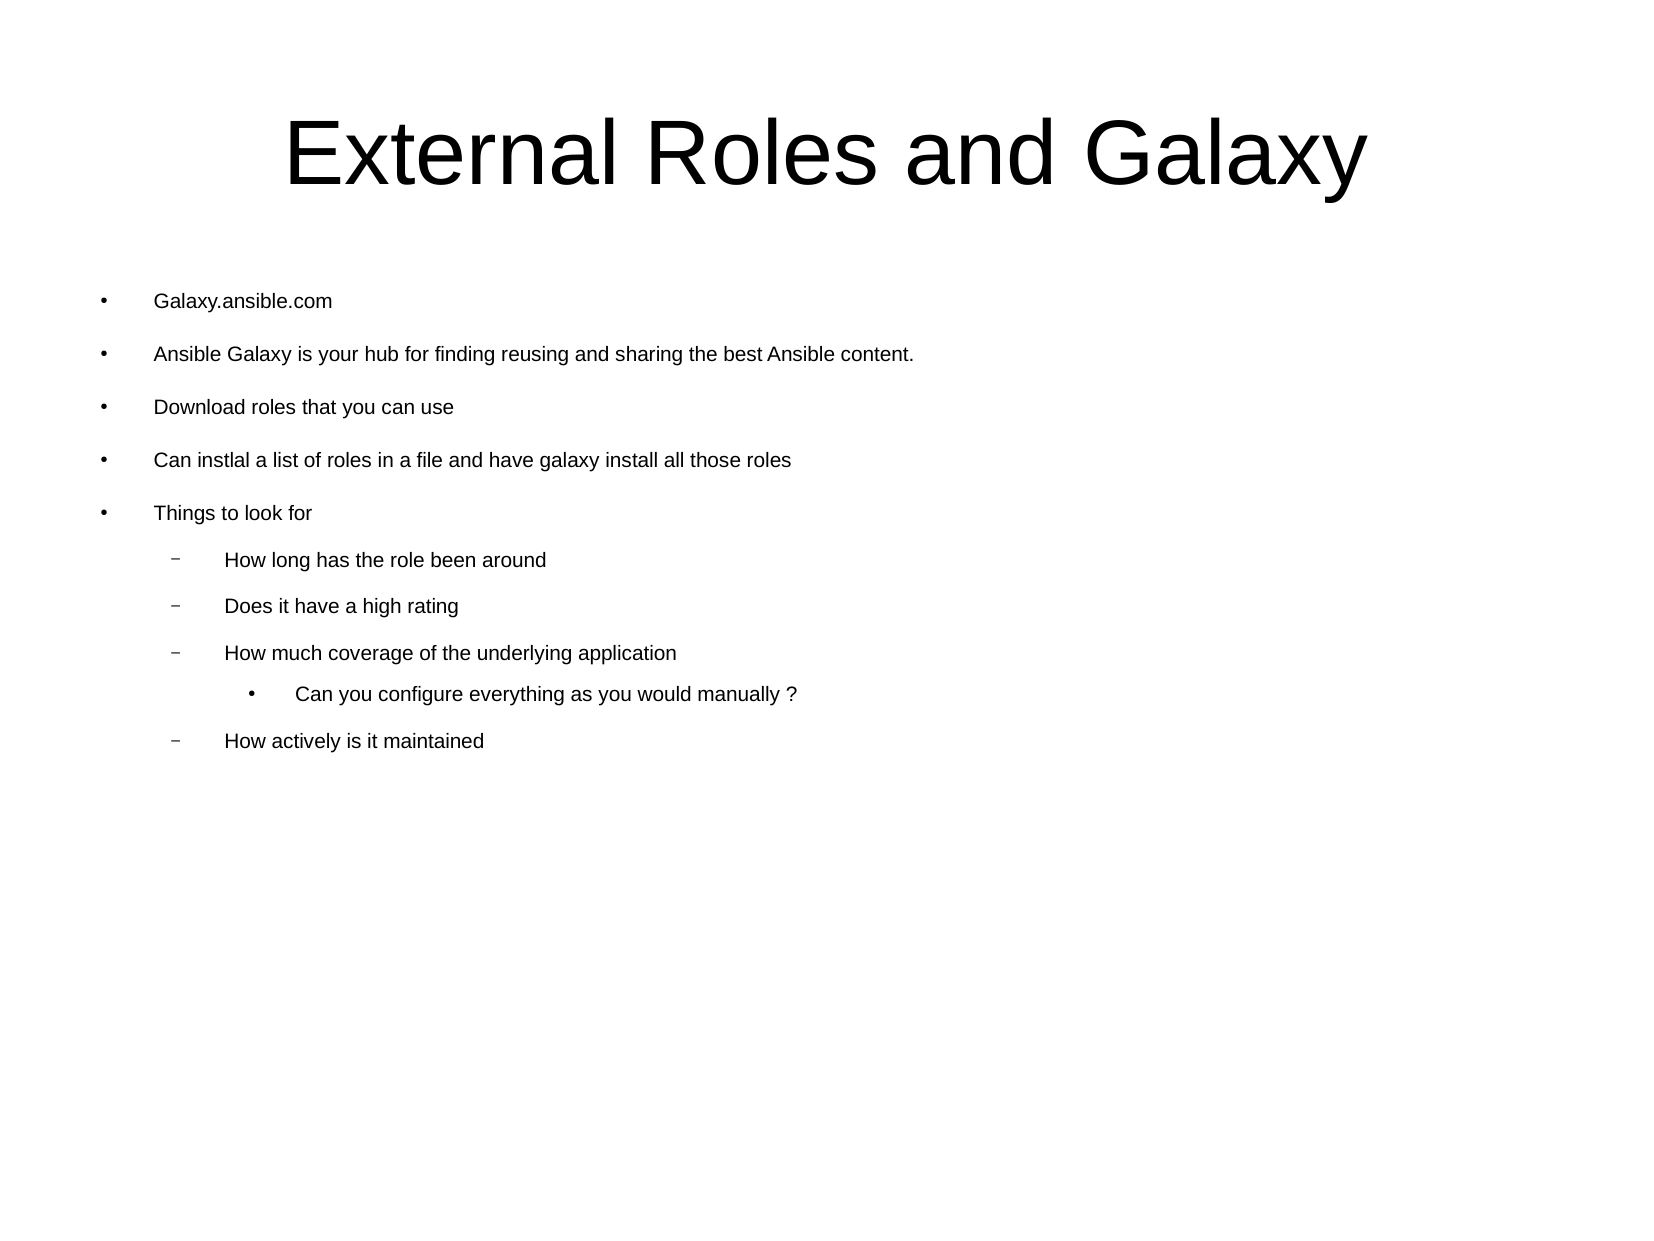

# External Roles and Galaxy
Galaxy.ansible.com
Ansible Galaxy is your hub for finding reusing and sharing the best Ansible content.
Download roles that you can use
Can instlal a list of roles in a file and have galaxy install all those roles
Things to look for
How long has the role been around
Does it have a high rating
How much coverage of the underlying application
Can you configure everything as you would manually ?
How actively is it maintained